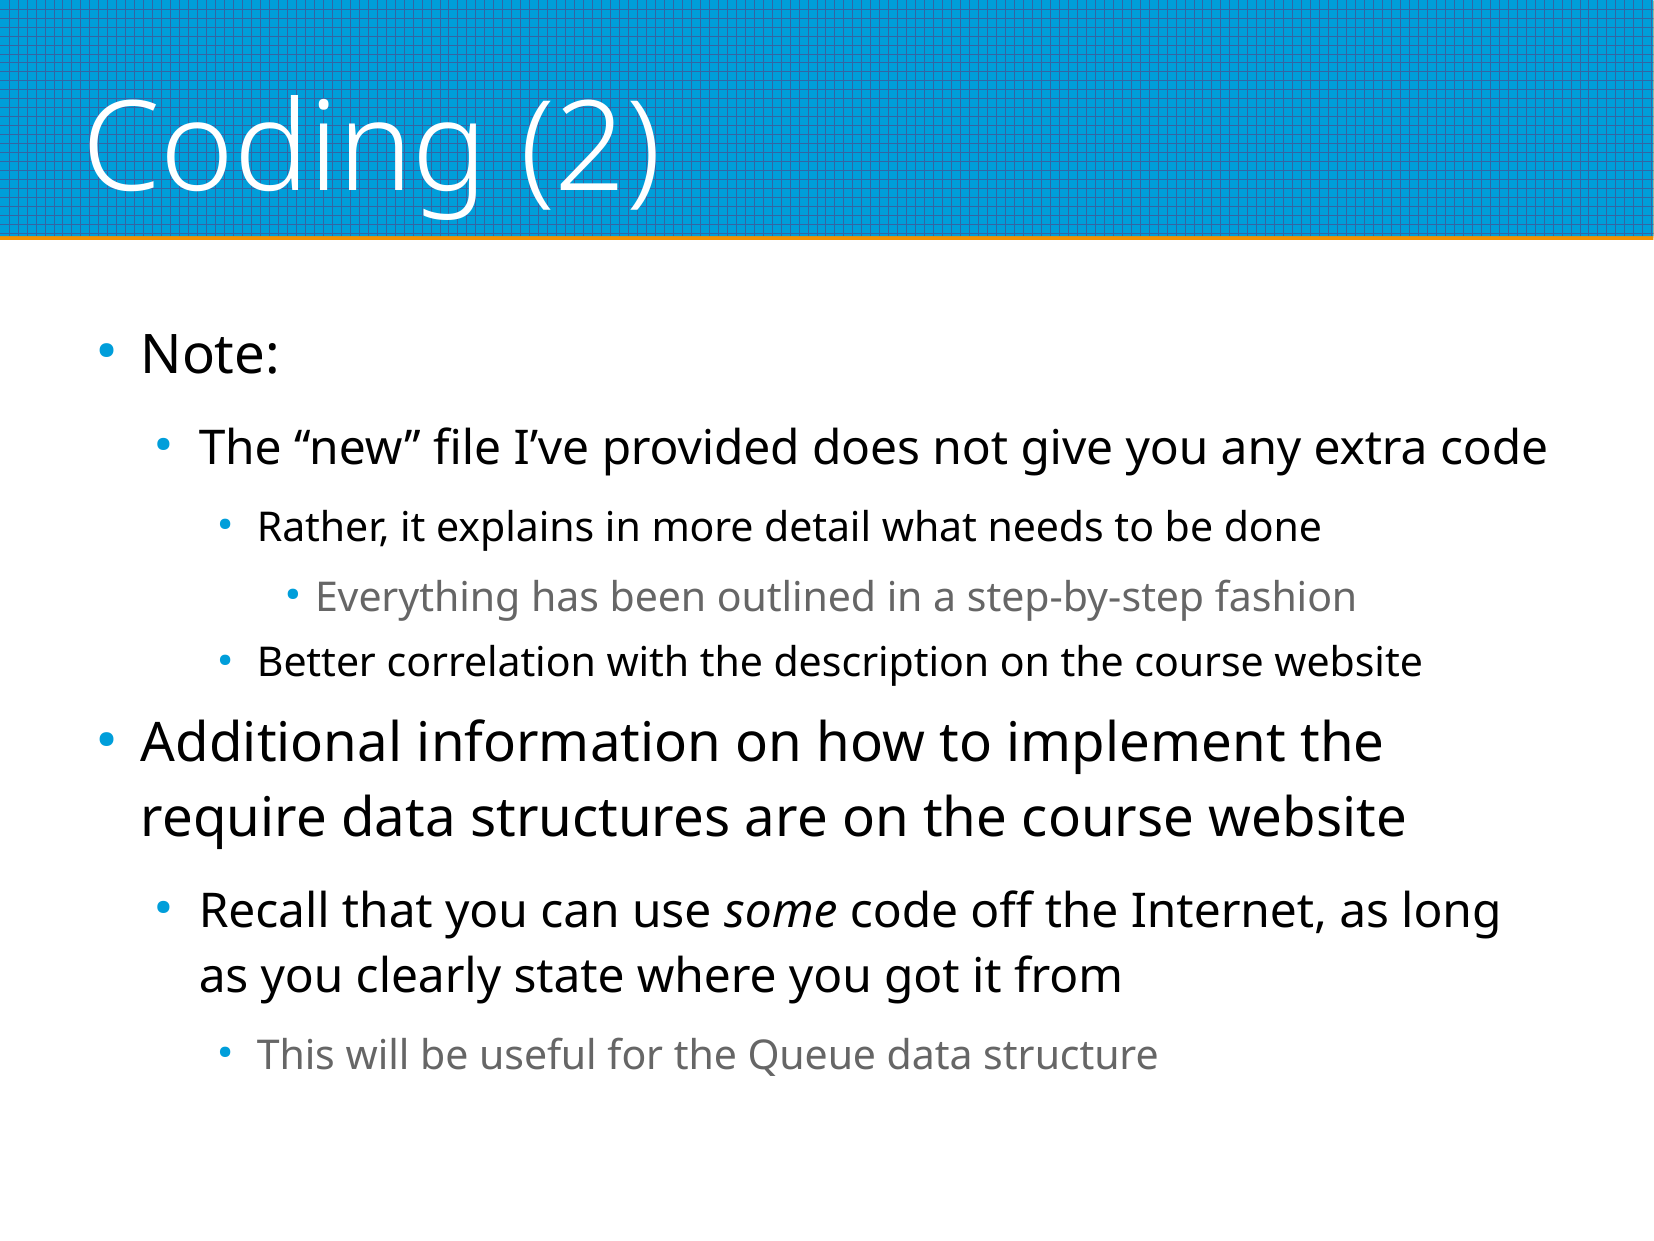

# Coding (2)
Note:
The ‘‘new’’ file I’ve provided does not give you any extra code
Rather, it explains in more detail what needs to be done
Everything has been outlined in a step-by-step fashion
Better correlation with the description on the course website
Additional information on how to implement the require data structures are on the course website
Recall that you can use some code off the Internet, as long as you clearly state where you got it from
This will be useful for the Queue data structure